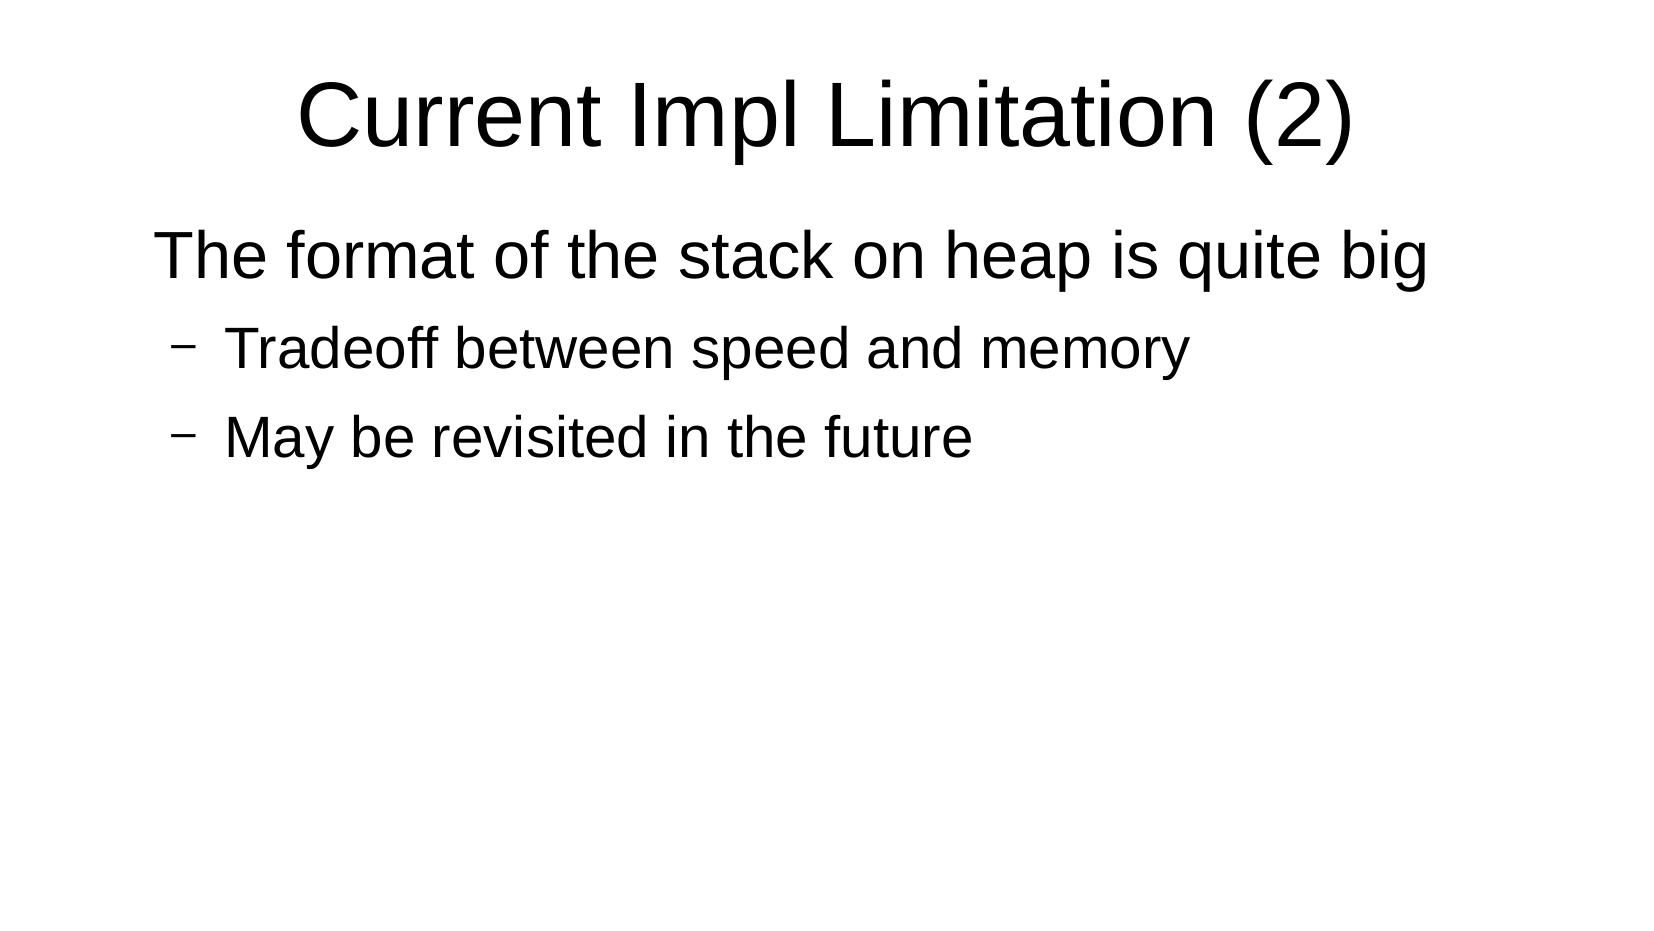

# Current Impl Limitation (2)
The format of the stack on heap is quite big
Tradeoff between speed and memory
May be revisited in the future